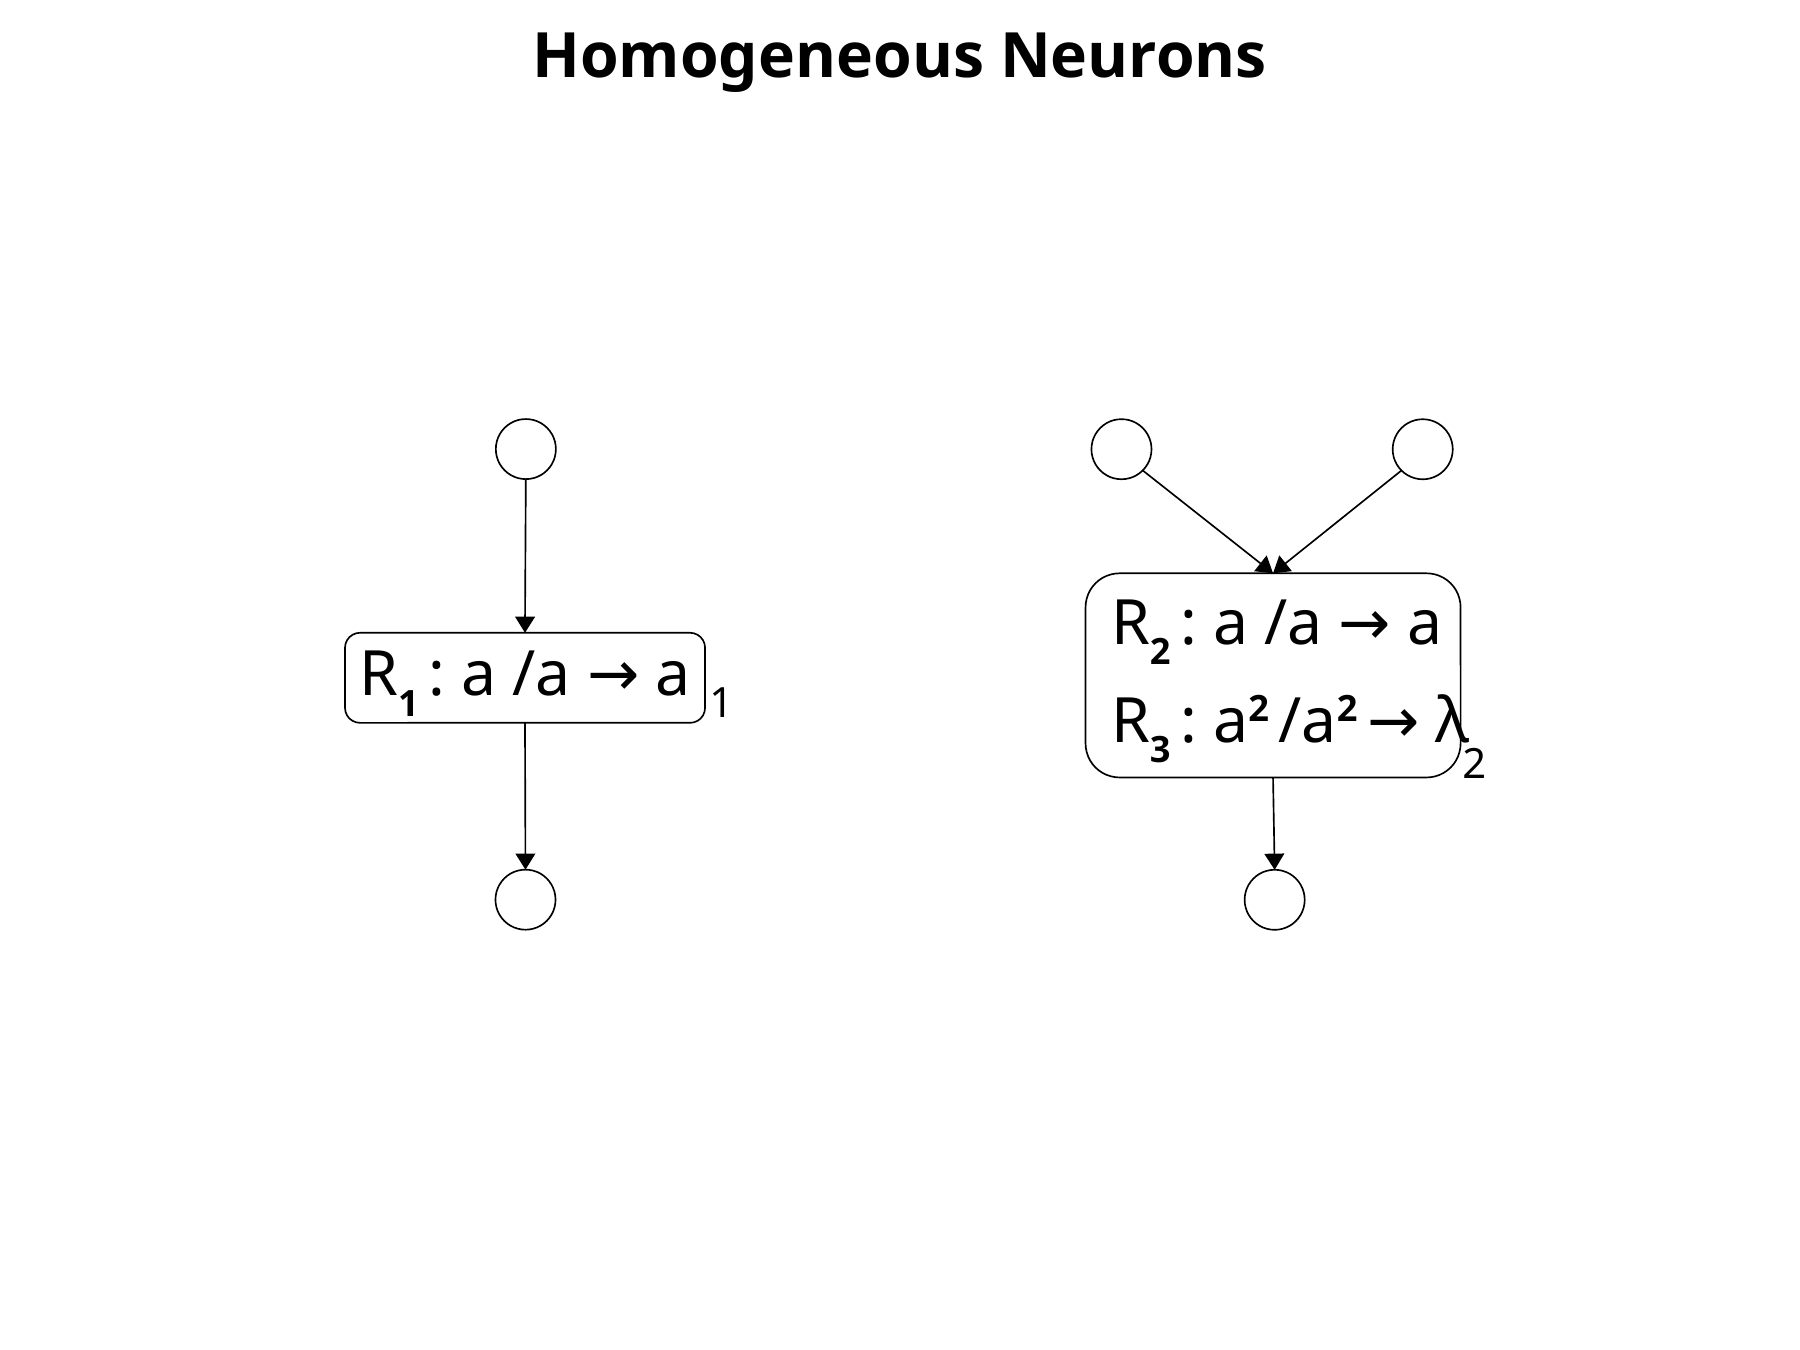

Homogeneous Neurons
R2 : a /a → a
R3 : a2 /a2 → λ
R1 : a /a → a
1
2